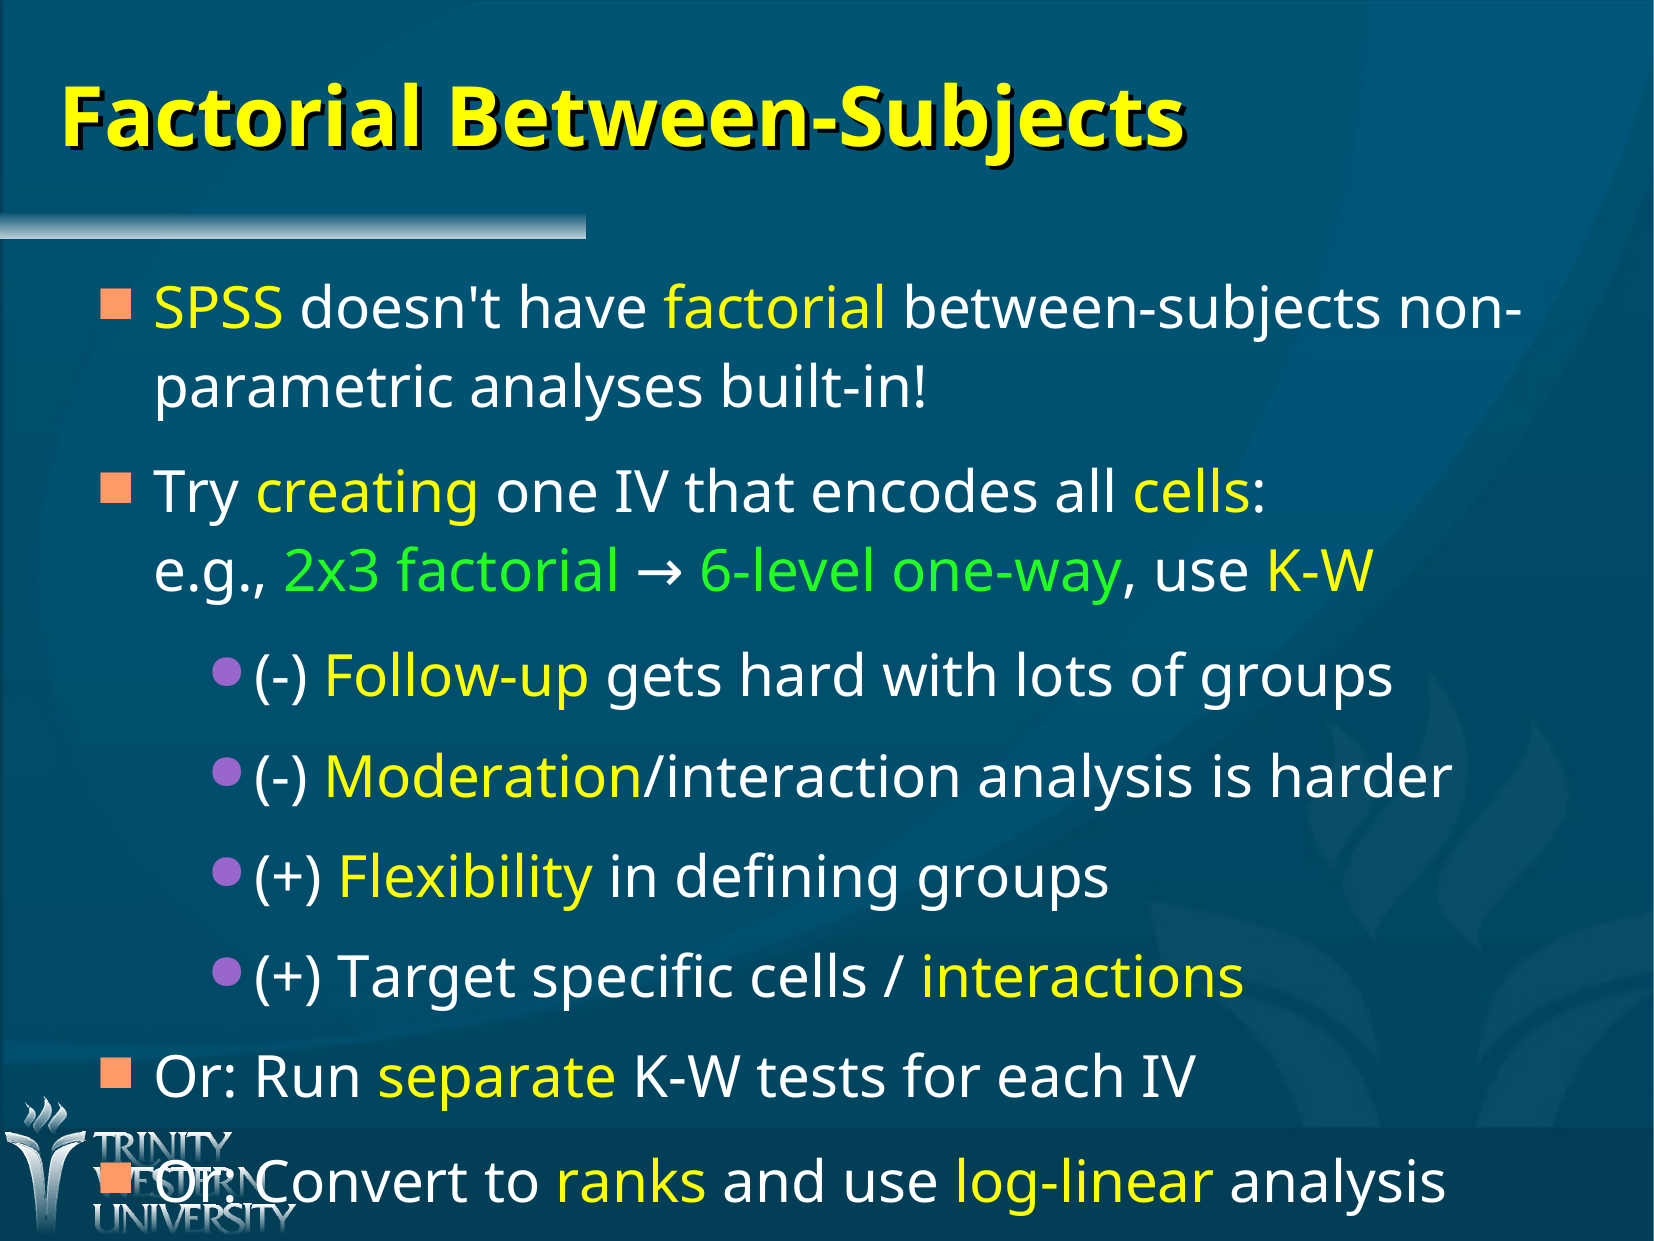

# Factorial Between-Subjects
SPSS doesn't have factorial between-subjects non-parametric analyses built-in!
Try creating one IV that encodes all cells:
e.g., 2x3 factorial → 6-level one-way, use K-W
(-) Follow-up gets hard with lots of groups
(-) Moderation/interaction analysis is harder
(+) Flexibility in defining groups
(+) Target specific cells / interactions
Or: Run separate K-W tests for each IV
Or: Convert to ranks and use log-linear analysis